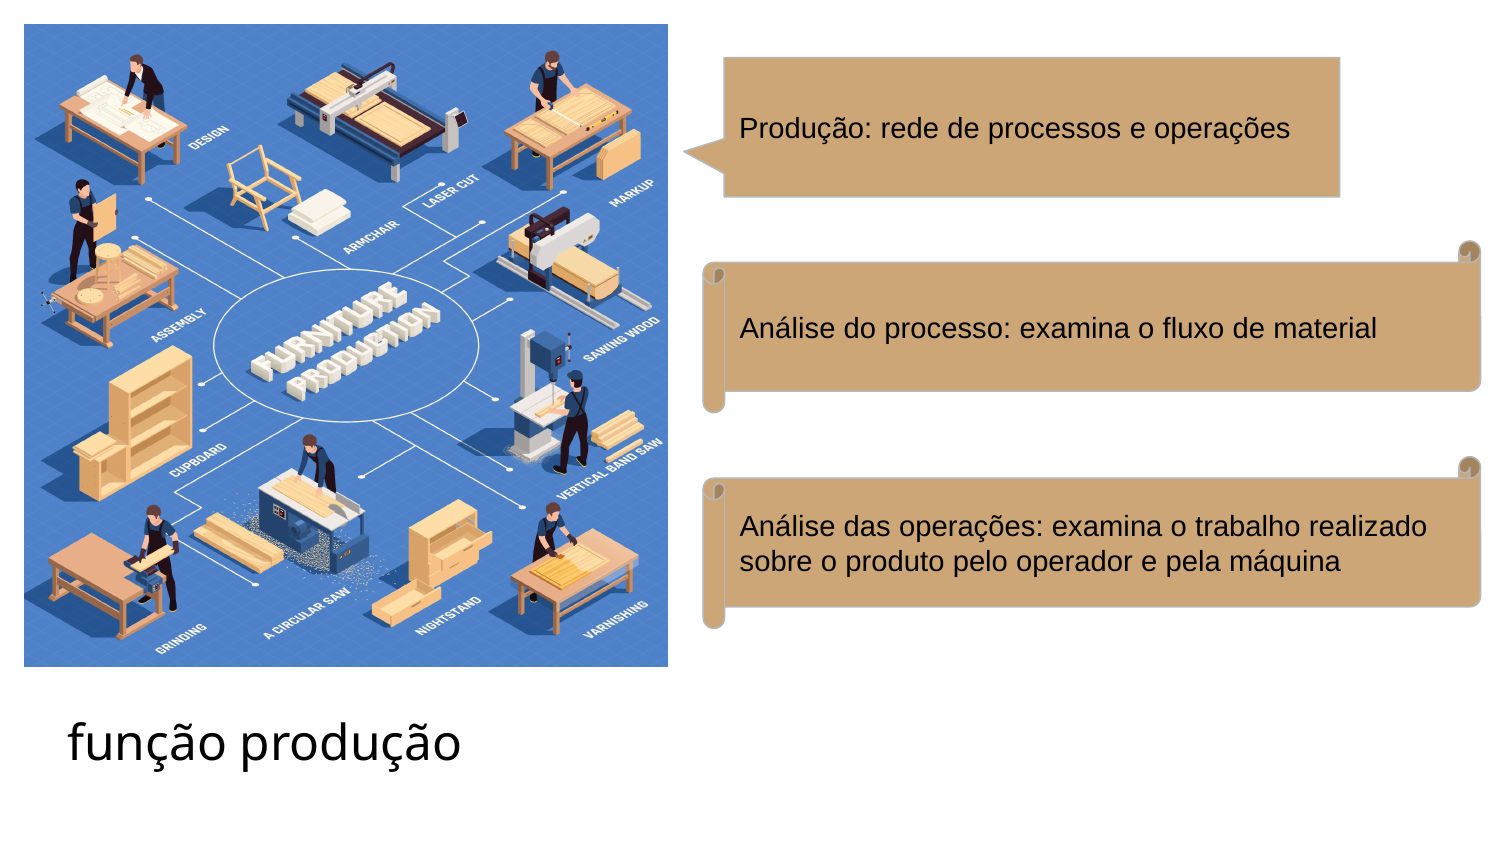

Produção: rede de processos e operações
Análise do processo: examina o fluxo de material
Análise das operações: examina o trabalho realizado sobre o produto pelo operador e pela máquina
# função produção